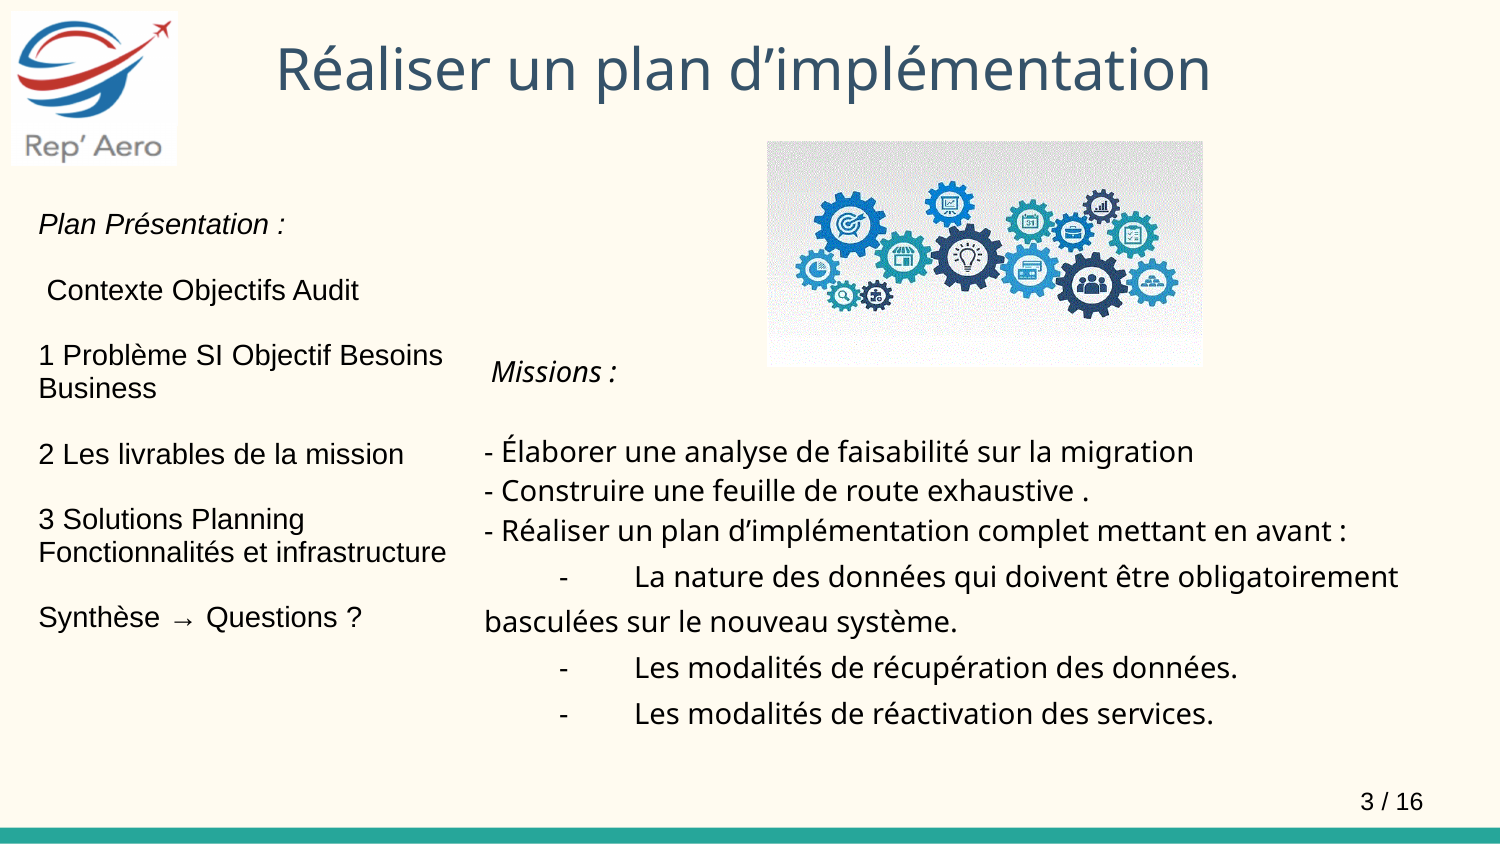

# Réaliser un plan d’implémentation
Plan Présentation :
 Contexte Objectifs Audit
1 Problème SI Objectif Besoins Business
2 Les livrables de la mission
3 Solutions Planning Fonctionnalités et infrastructure
Synthèse → Questions ?
 Missions :
- Élaborer une analyse de faisabilité sur la migration
- Construire une feuille de route exhaustive .
- Réaliser un plan d’implémentation complet mettant en avant :
	-	La nature des données qui doivent être obligatoirement basculées sur le nouveau système.
	-	Les modalités de récupération des données.
	-	Les modalités de réactivation des services.